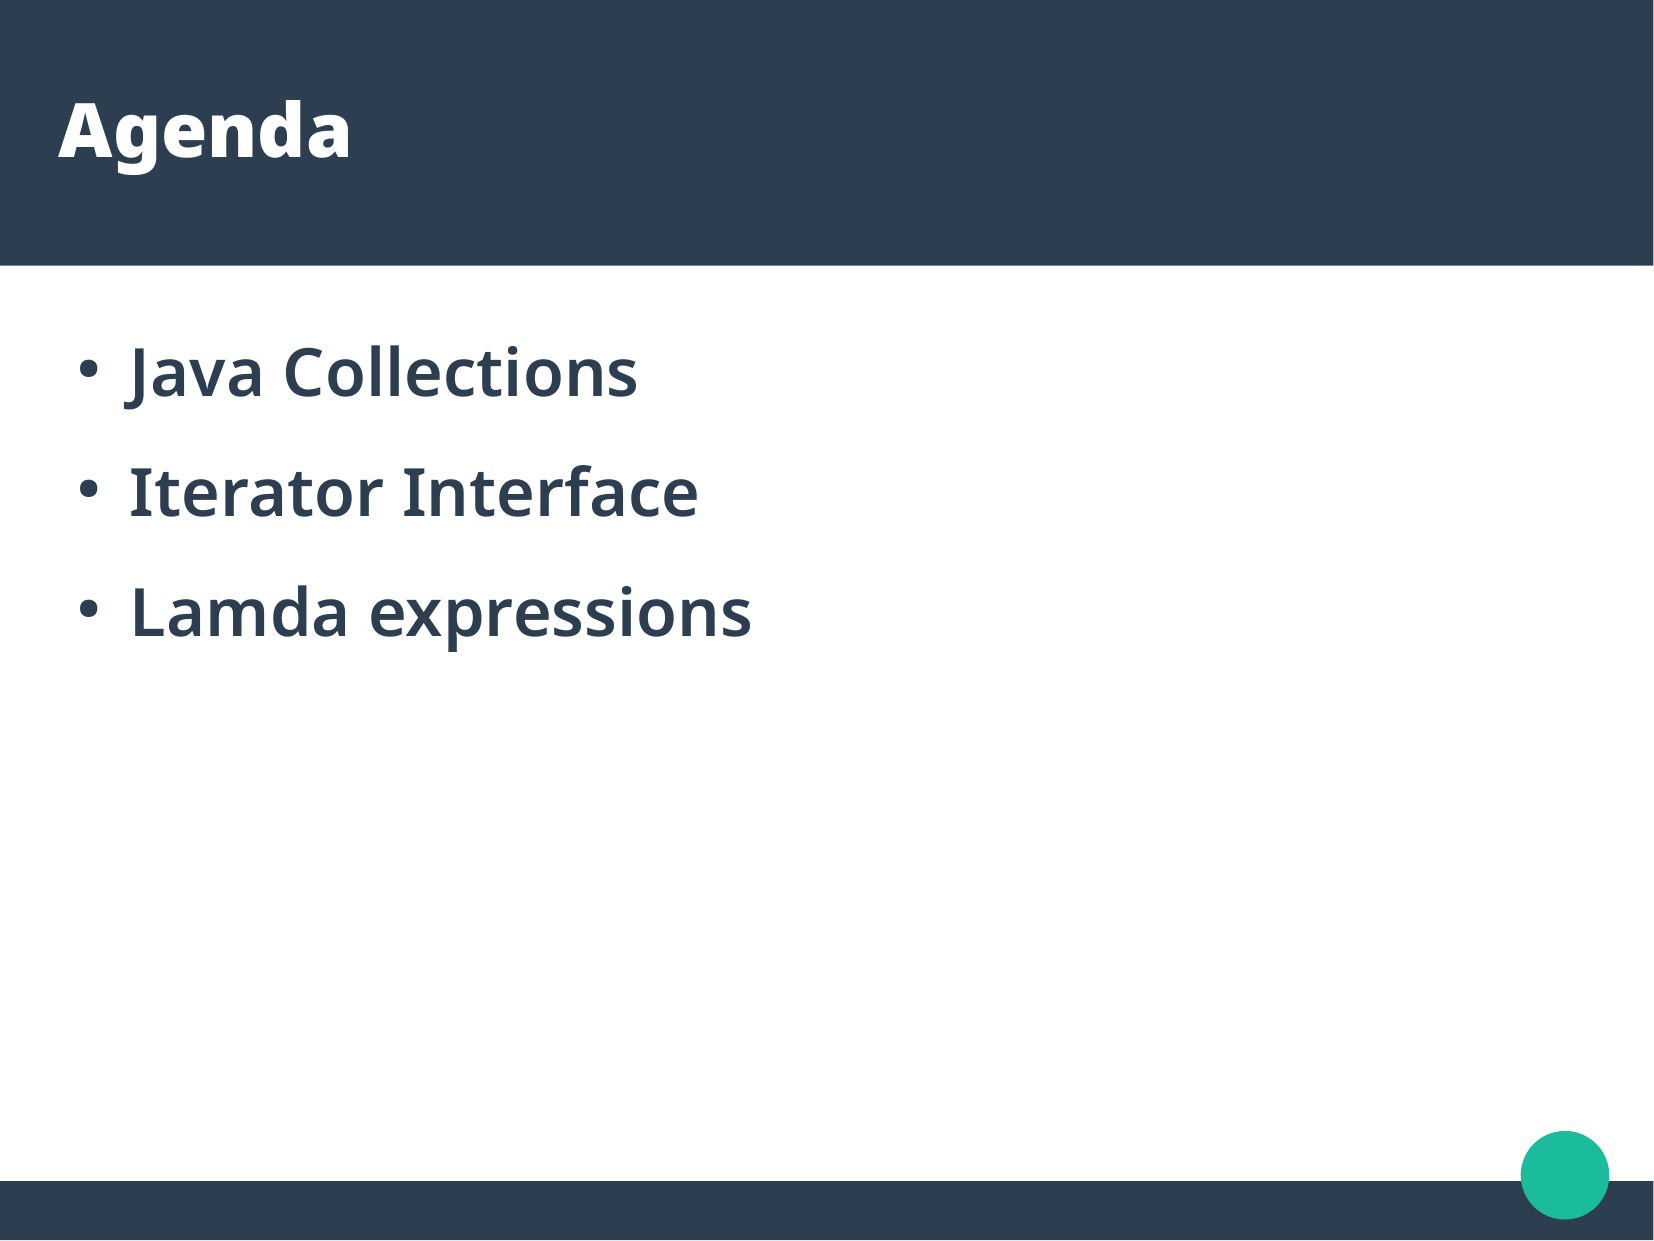

# Agenda
Java Collections
Iterator Interface
Lamda expressions